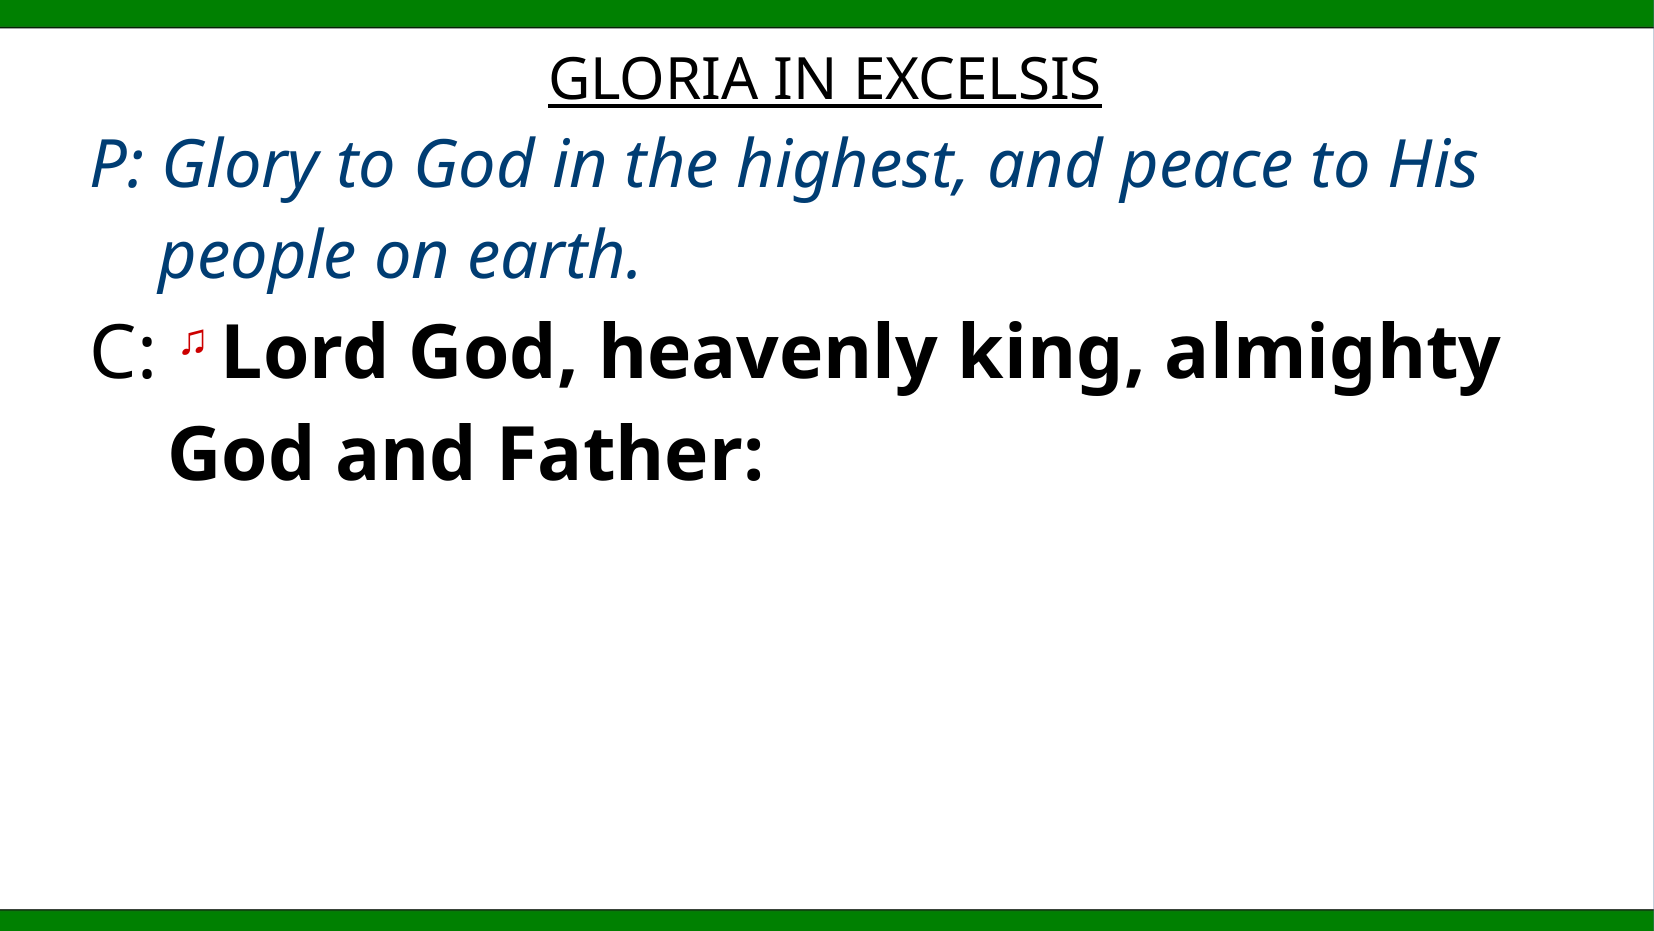

GLORIA IN EXCELSIS
P: Glory to God in the highest, and peace to His
 people on earth.
C: ♫ Lord God, heavenly king, almighty
 God and Father: